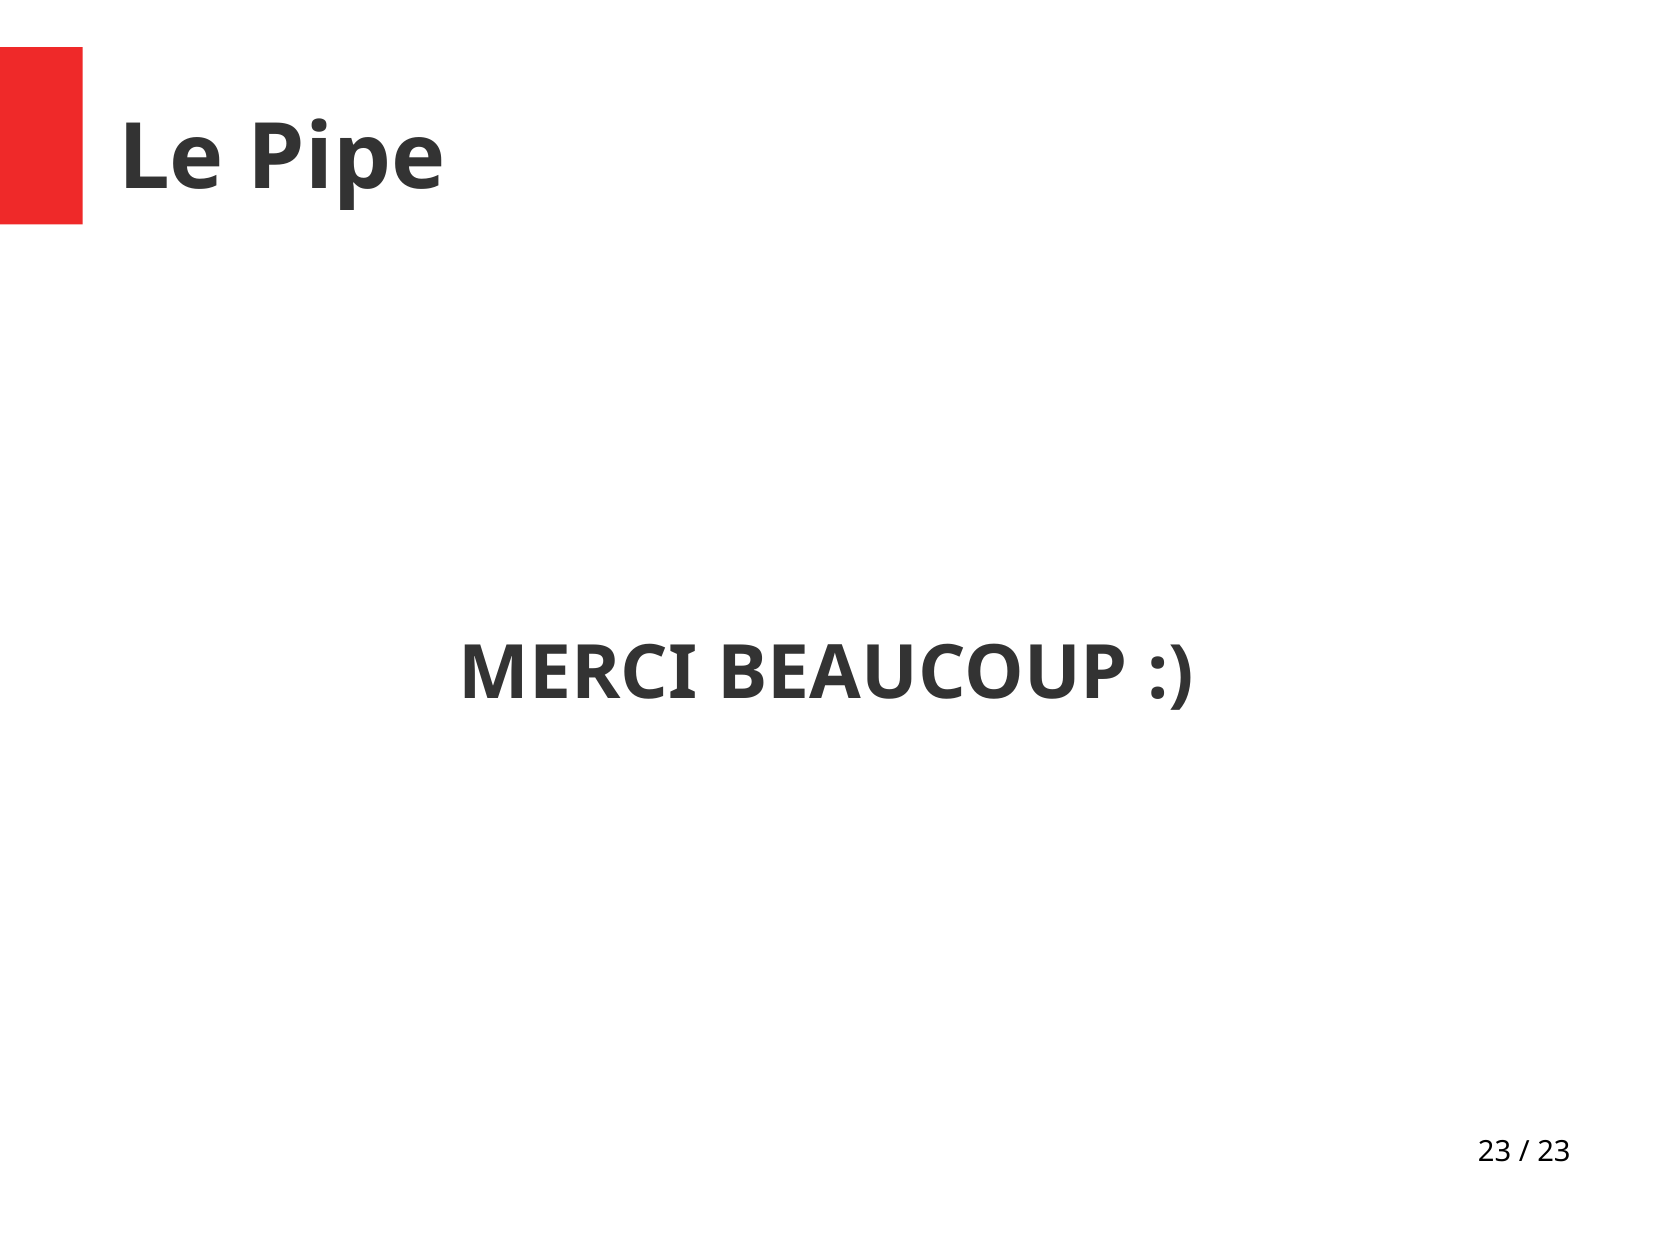

# Le Pipe
MERCI BEAUCOUP :)
23